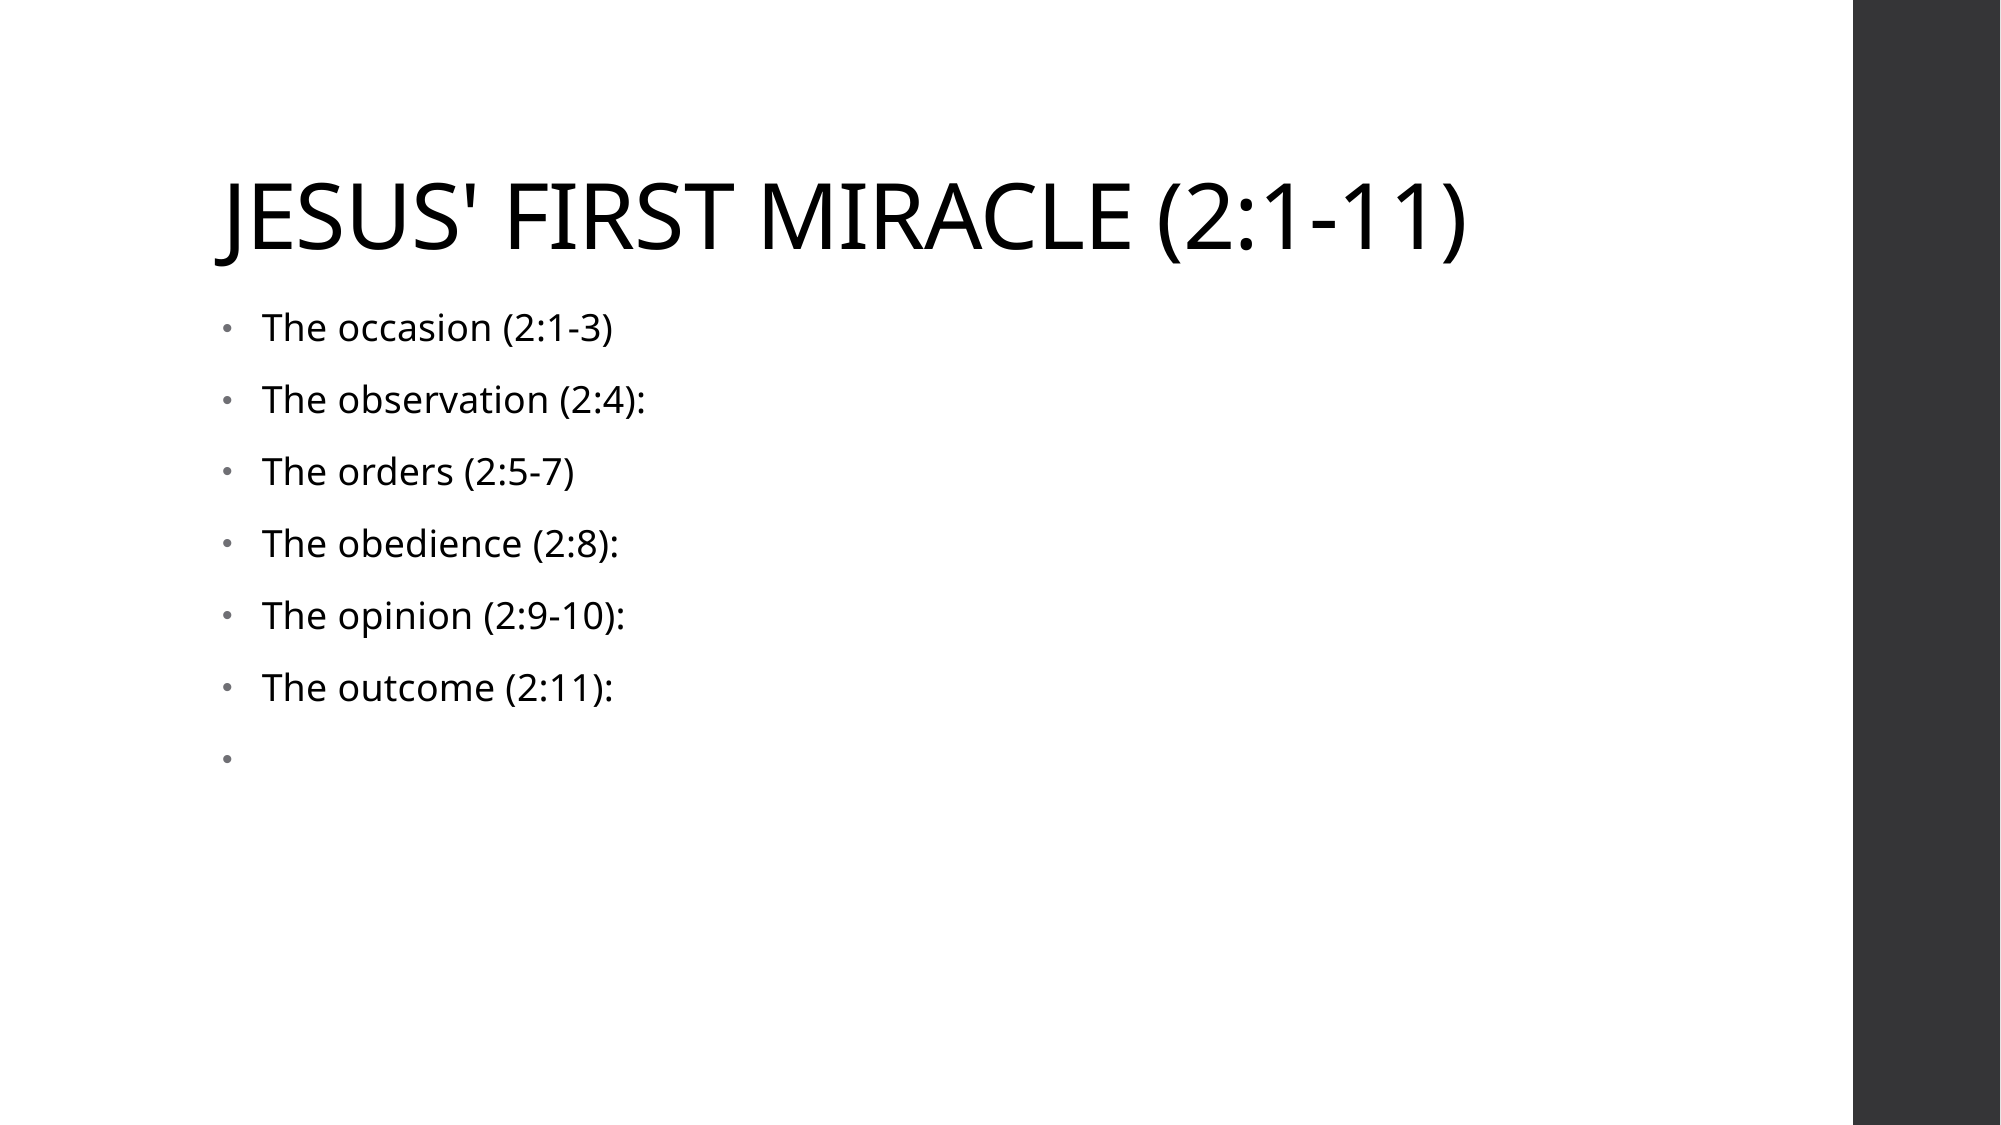

# JESUS' FIRST MIRACLE (2:1-11)
 The occasion (2:1-3)
 The observation (2:4):
 The orders (2:5-7)
 The obedience (2:8):
 The opinion (2:9-10):
 The outcome (2:11):